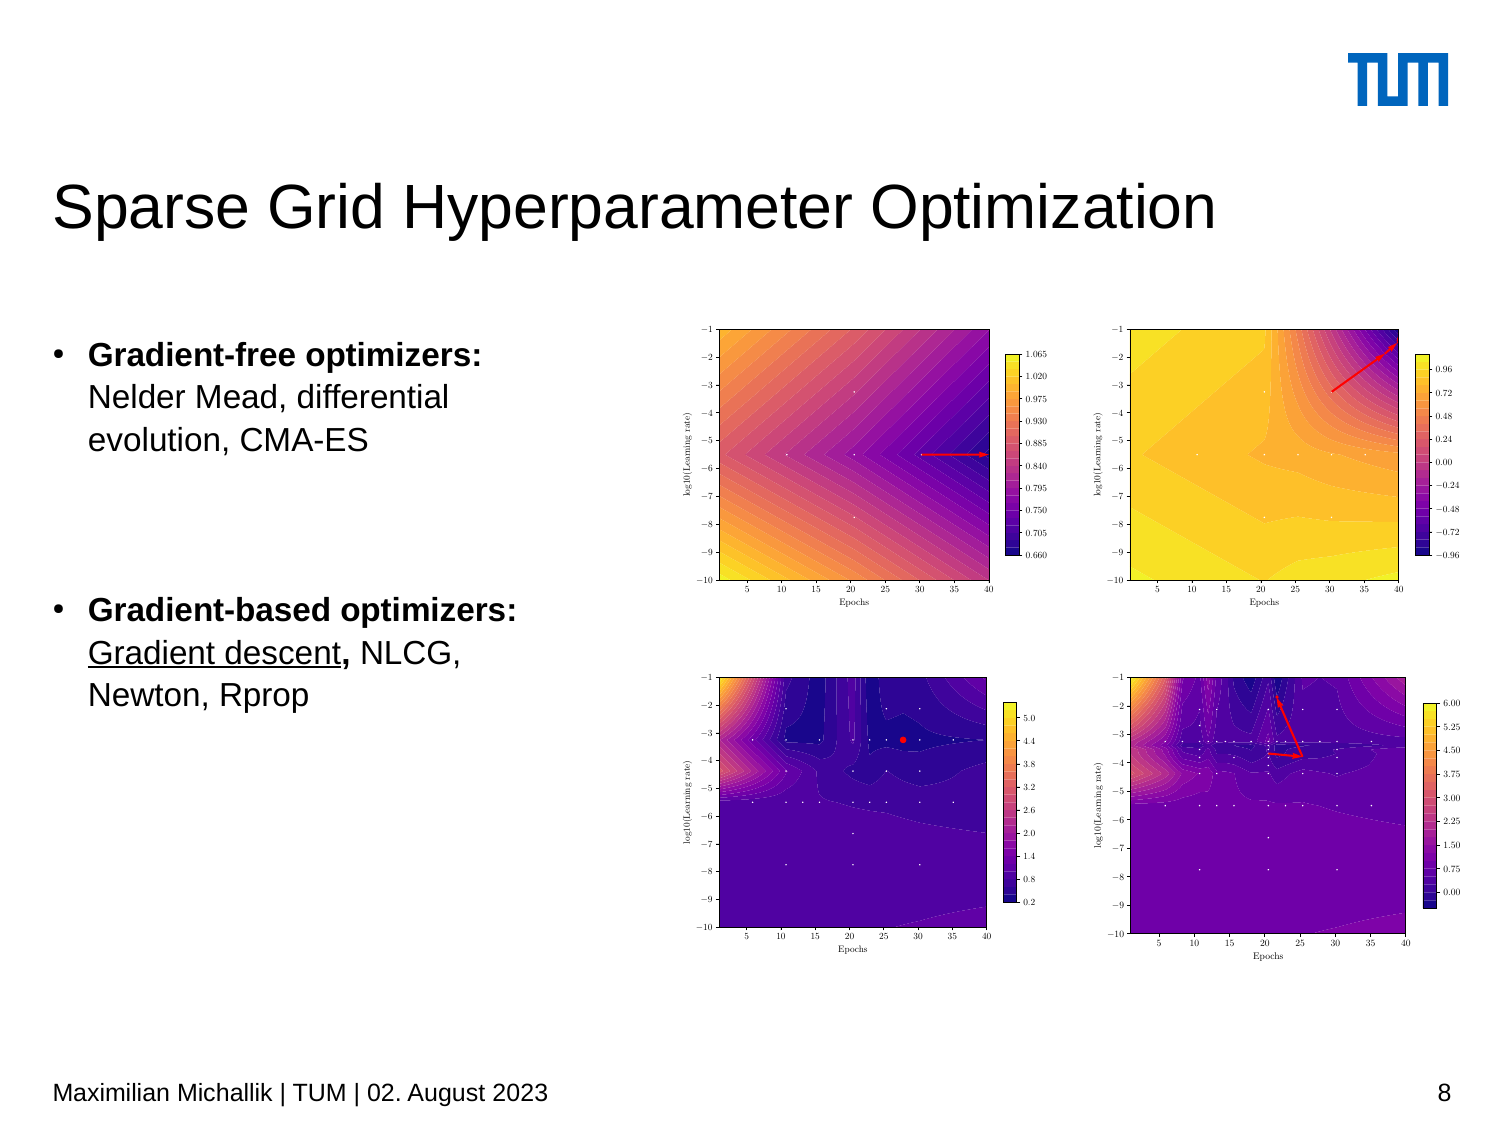

# Sparse Grid Hyperparameter Optimization
Gradient-free optimizers:
Nelder Mead, differential evolution, CMA-ES
Gradient-based optimizers:
Gradient descent, NLCG, Newton, Rprop
Maximilian Michallik | TUM | 02. August 2023
8